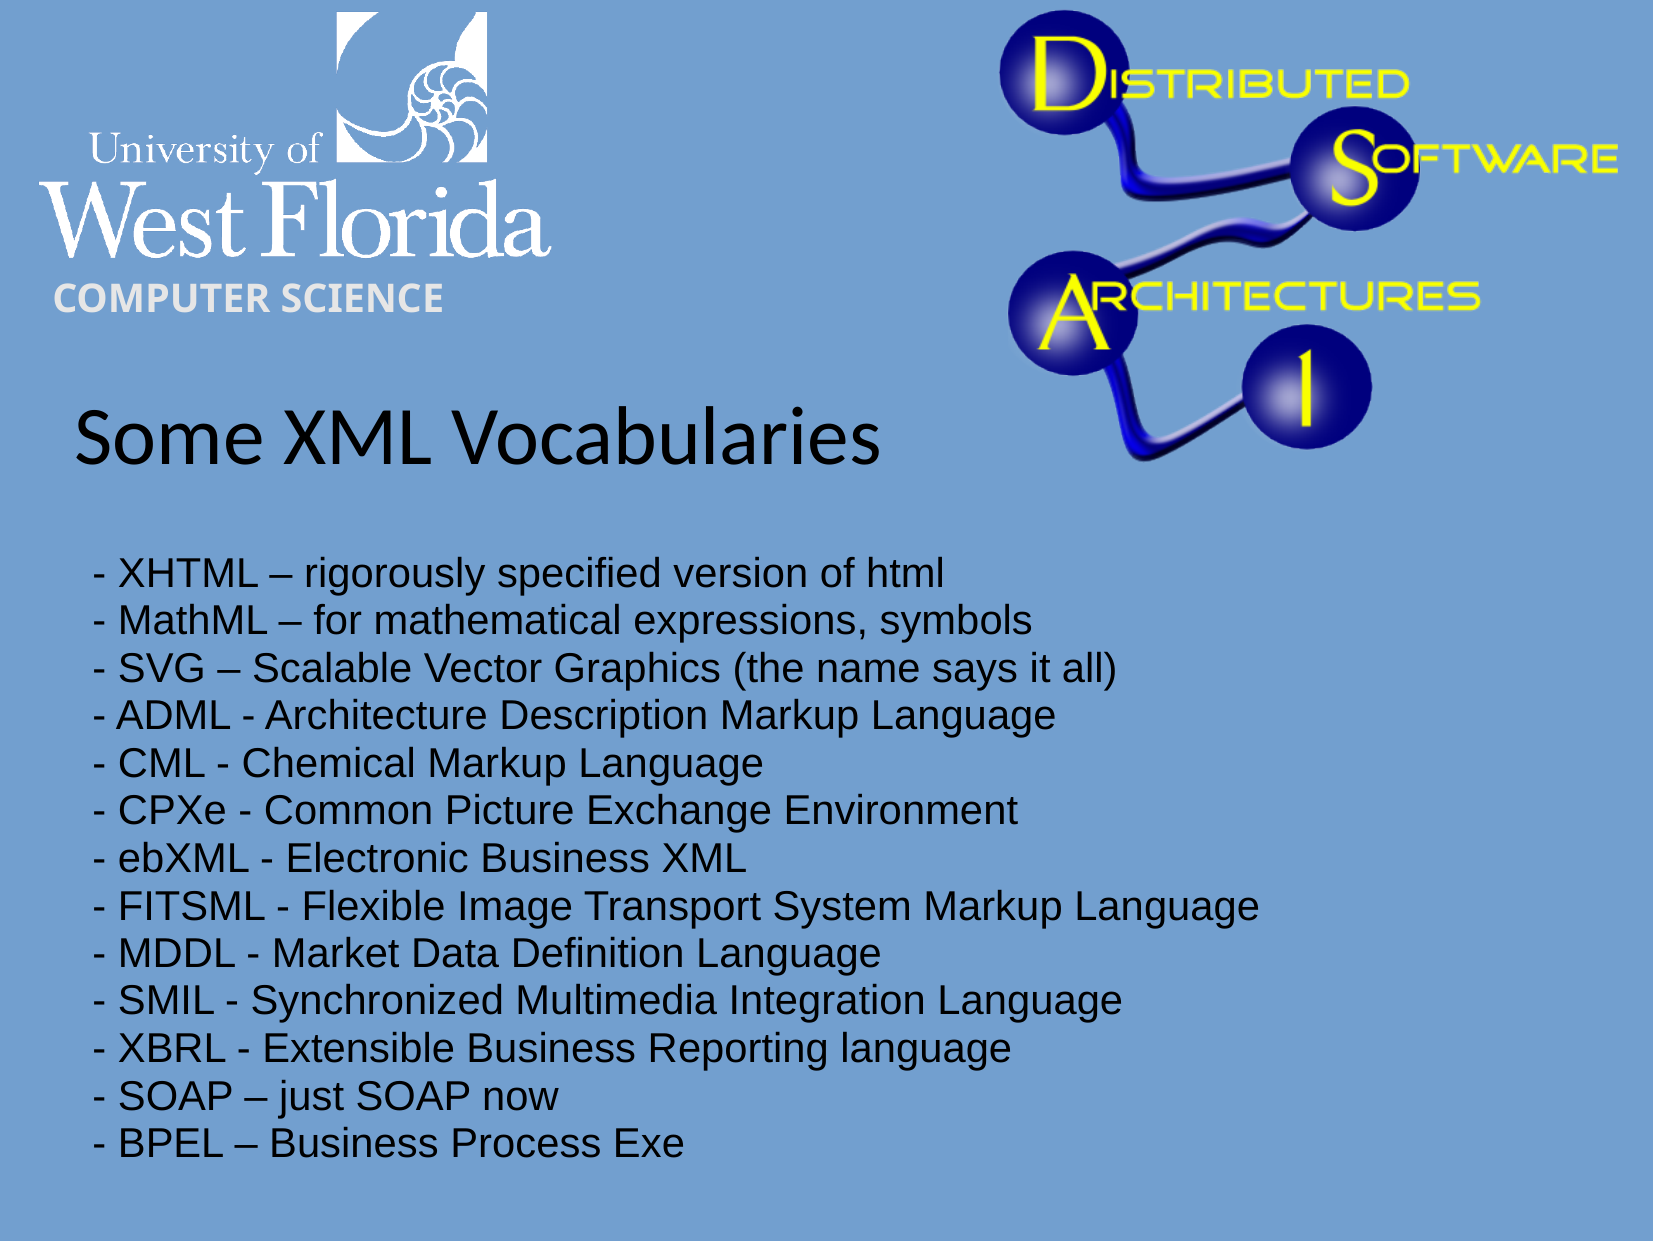

COMPUTER SCIENCE
# Some XML Vocabularies
- XHTML – rigorously specified version of html
- MathML – for mathematical expressions, symbols
- SVG – Scalable Vector Graphics (the name says it all)
- ADML - Architecture Description Markup Language
- CML - Chemical Markup Language
- CPXe - Common Picture Exchange Environment
- ebXML - Electronic Business XML
- FITSML - Flexible Image Transport System Markup Language
- MDDL - Market Data Definition Language
- SMIL - Synchronized Multimedia Integration Language
- XBRL - Extensible Business Reporting language
- SOAP – just SOAP now
- BPEL – Business Process Exe